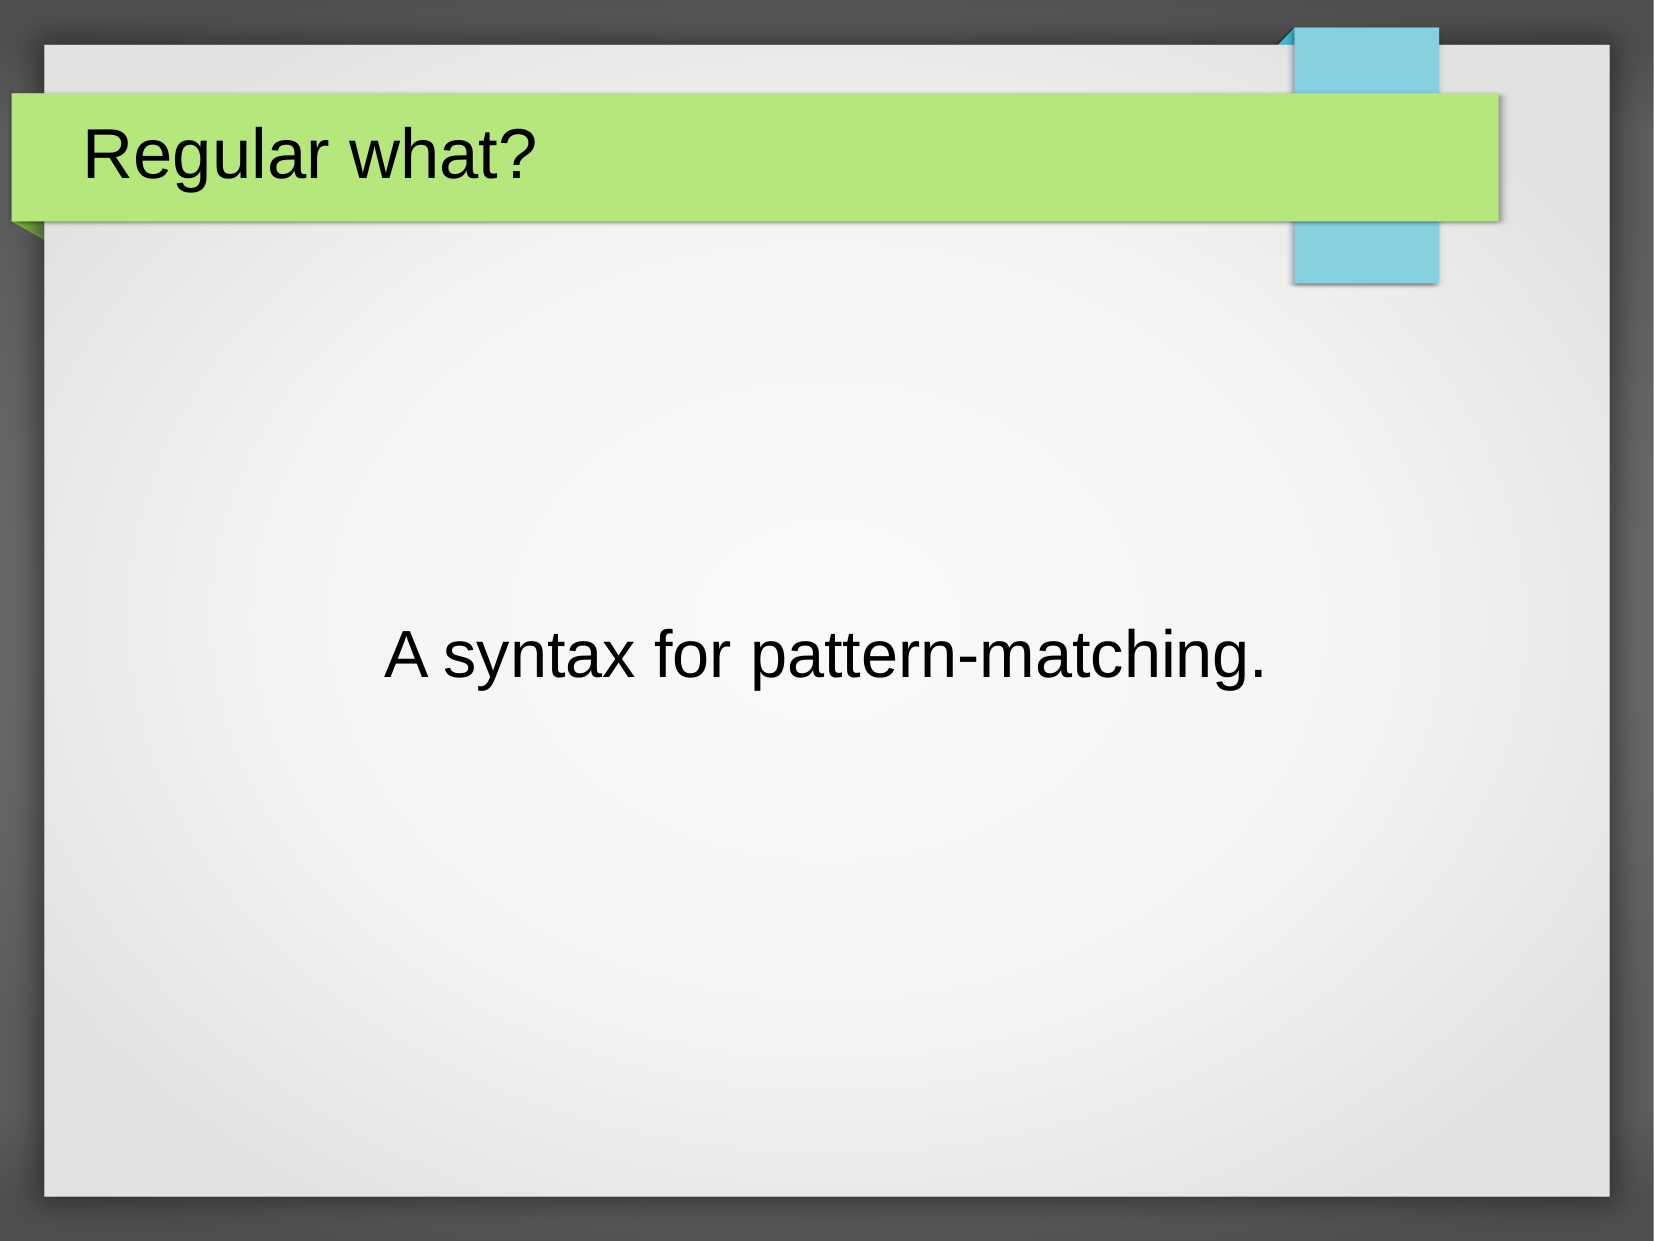

# Regular what?
A syntax for pattern-matching.